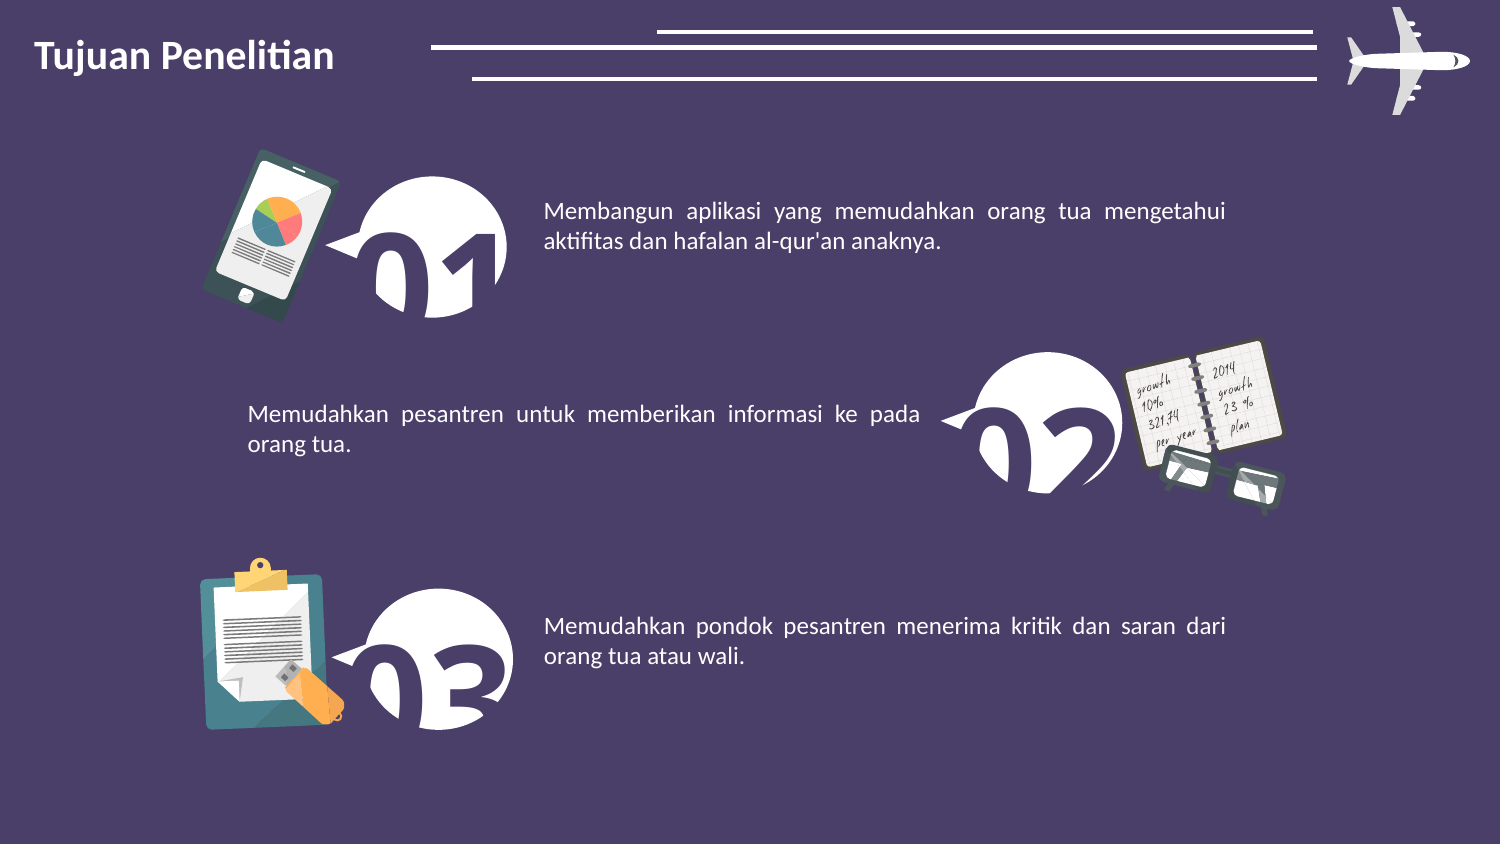

Tujuan Penelitian
01
Membangun aplikasi yang memudahkan orang tua mengetahui aktifitas dan hafalan al-qur'an anaknya.
02
Memudahkan pesantren untuk memberikan informasi ke pada orang tua.
03
Memudahkan pondok pesantren menerima kritik dan saran dari orang tua atau wali.